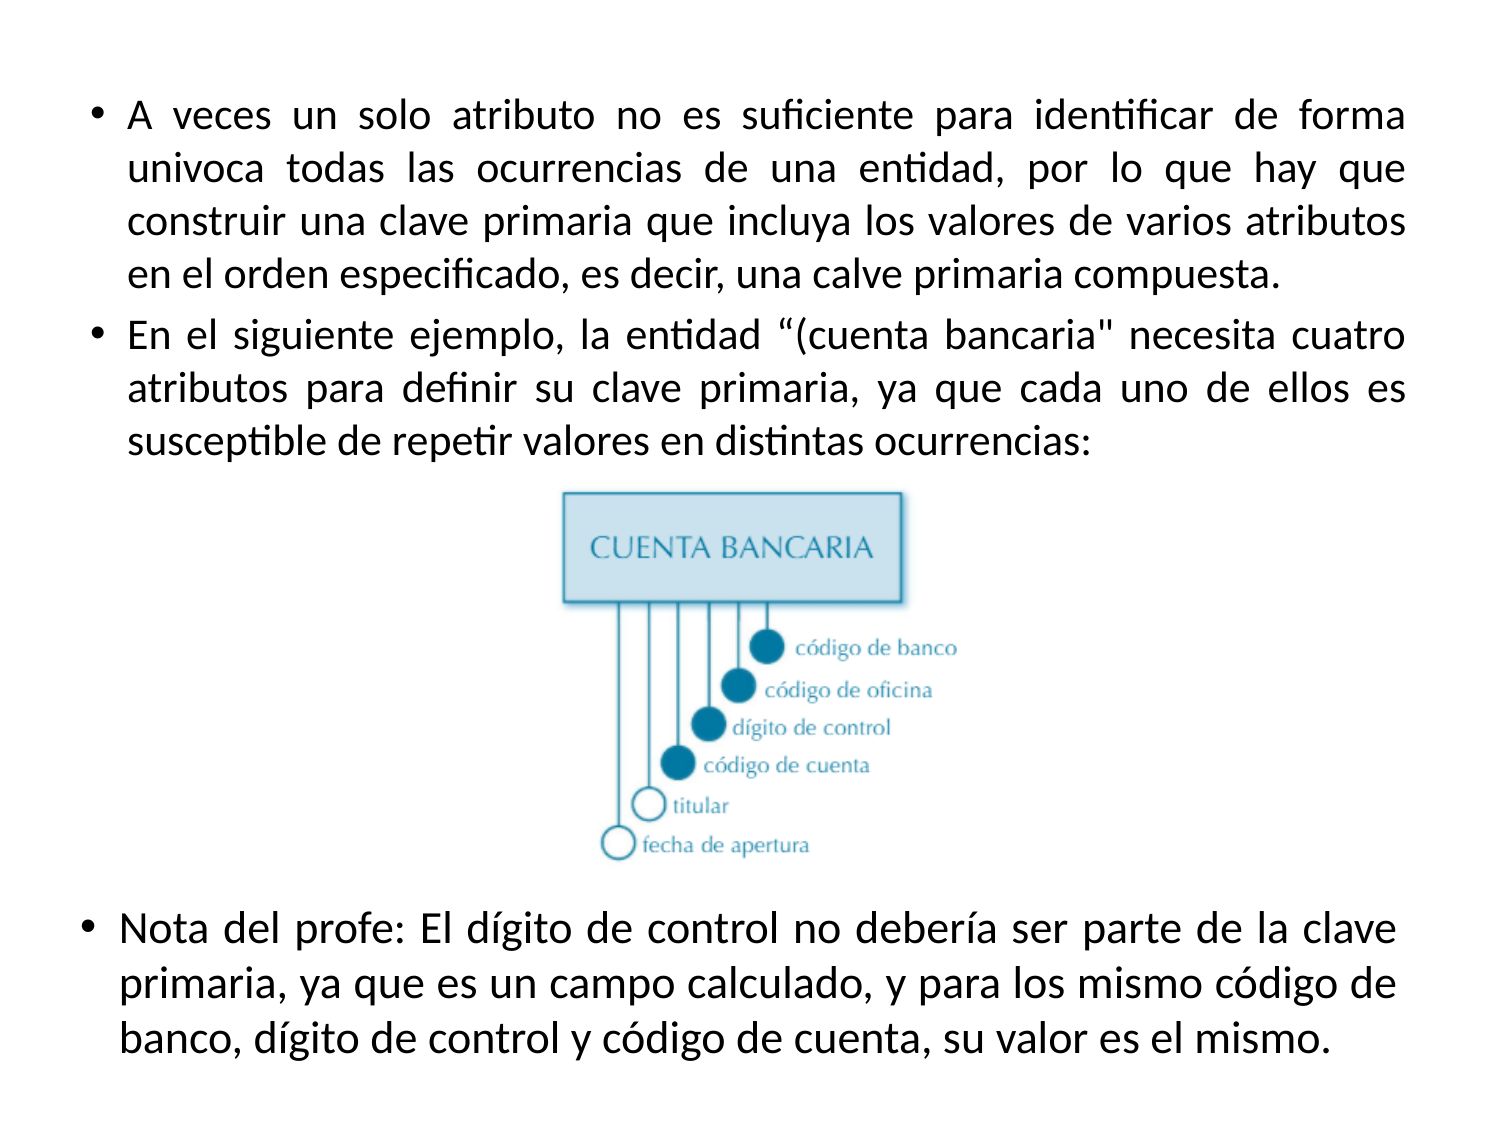

# A veces un solo atributo no es suficiente para identificar de forma univoca todas las ocurrencias de una entidad, por lo que hay que construir una clave primaria que incluya los valores de varios atributos en el orden especificado, es decir, una calve primaria compuesta.
En el siguiente ejemplo, la entidad “(cuenta bancaria" necesita cuatro atributos para definir su clave primaria, ya que cada uno de ellos es susceptible de repetir valores en distintas ocurrencias:
Nota del profe: El dígito de control no debería ser parte de la clave primaria, ya que es un campo calculado, y para los mismo código de banco, dígito de control y código de cuenta, su valor es el mismo.